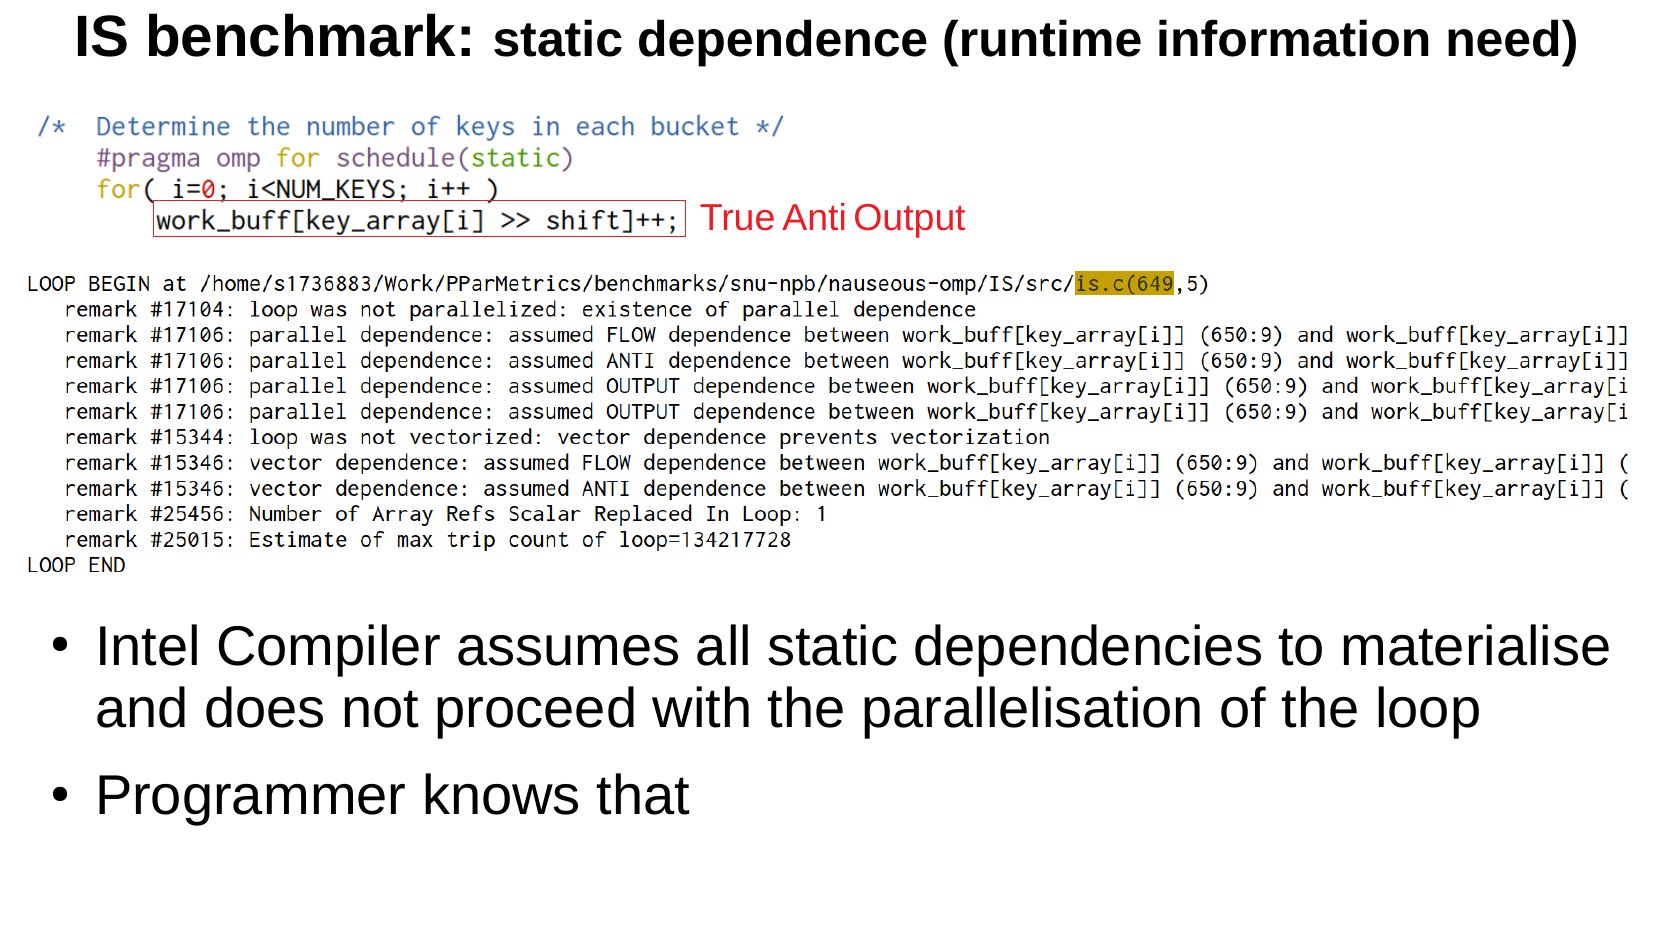

# IS benchmark: static dependence (runtime information need)
True
Anti
Output
Intel Compiler assumes all static dependencies to materialise and does not proceed with the parallelisation of the loop
Programmer knows that